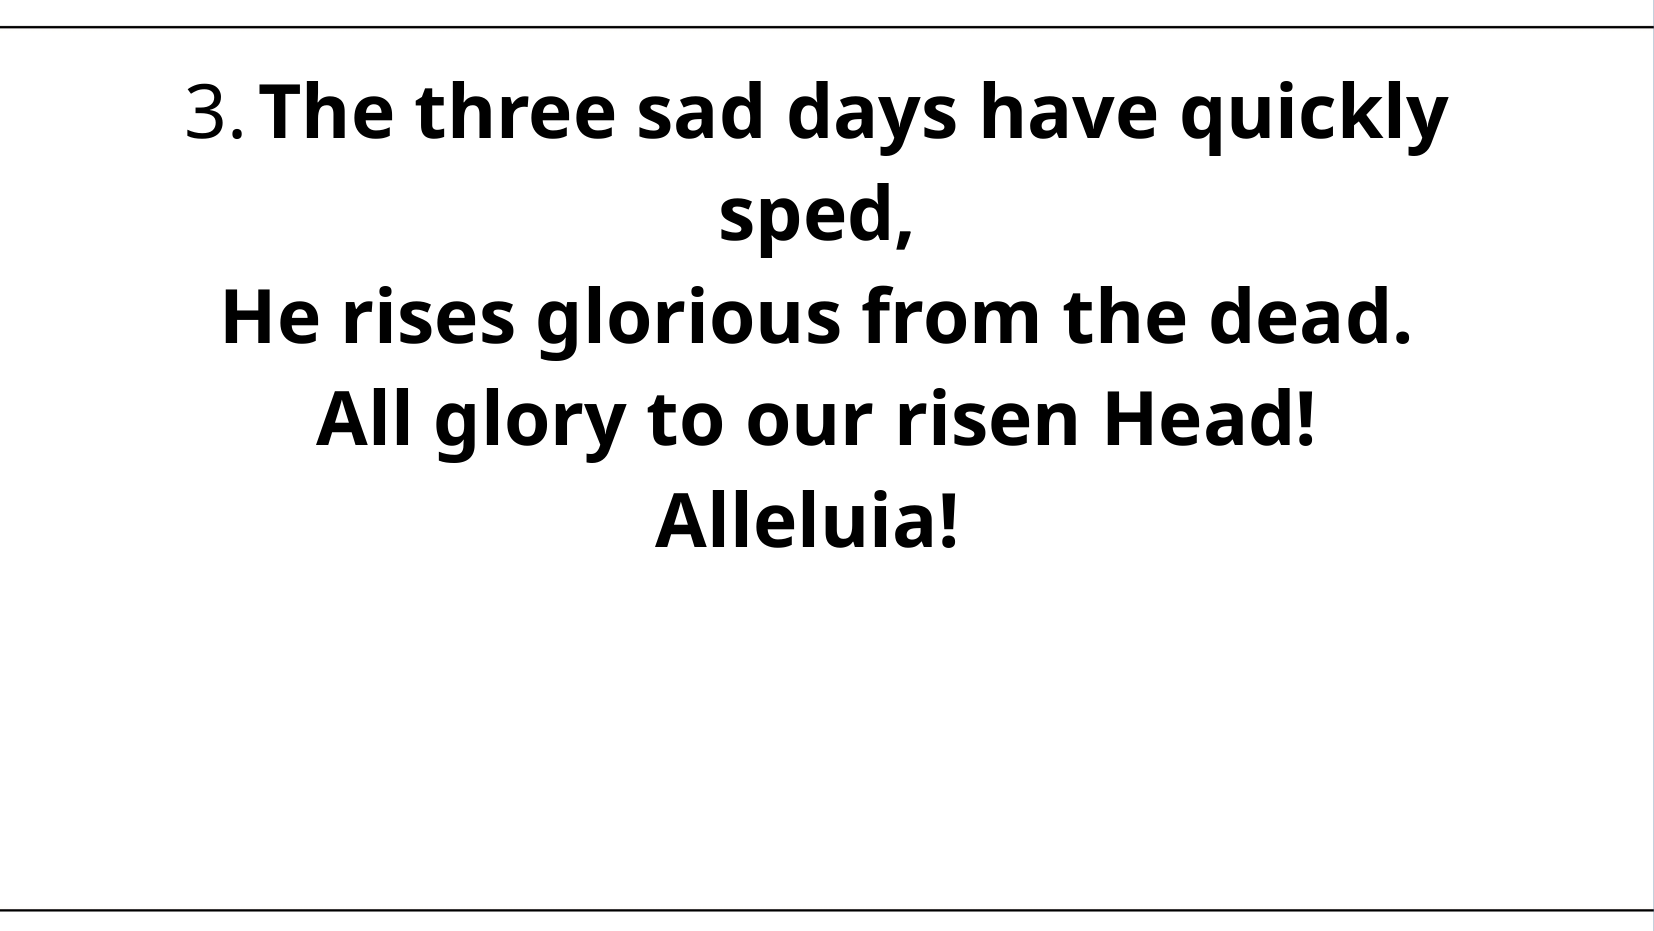

3.	The three sad days have quickly sped,
He rises glorious from the dead.
All glory to our risen Head!
Alleluia!